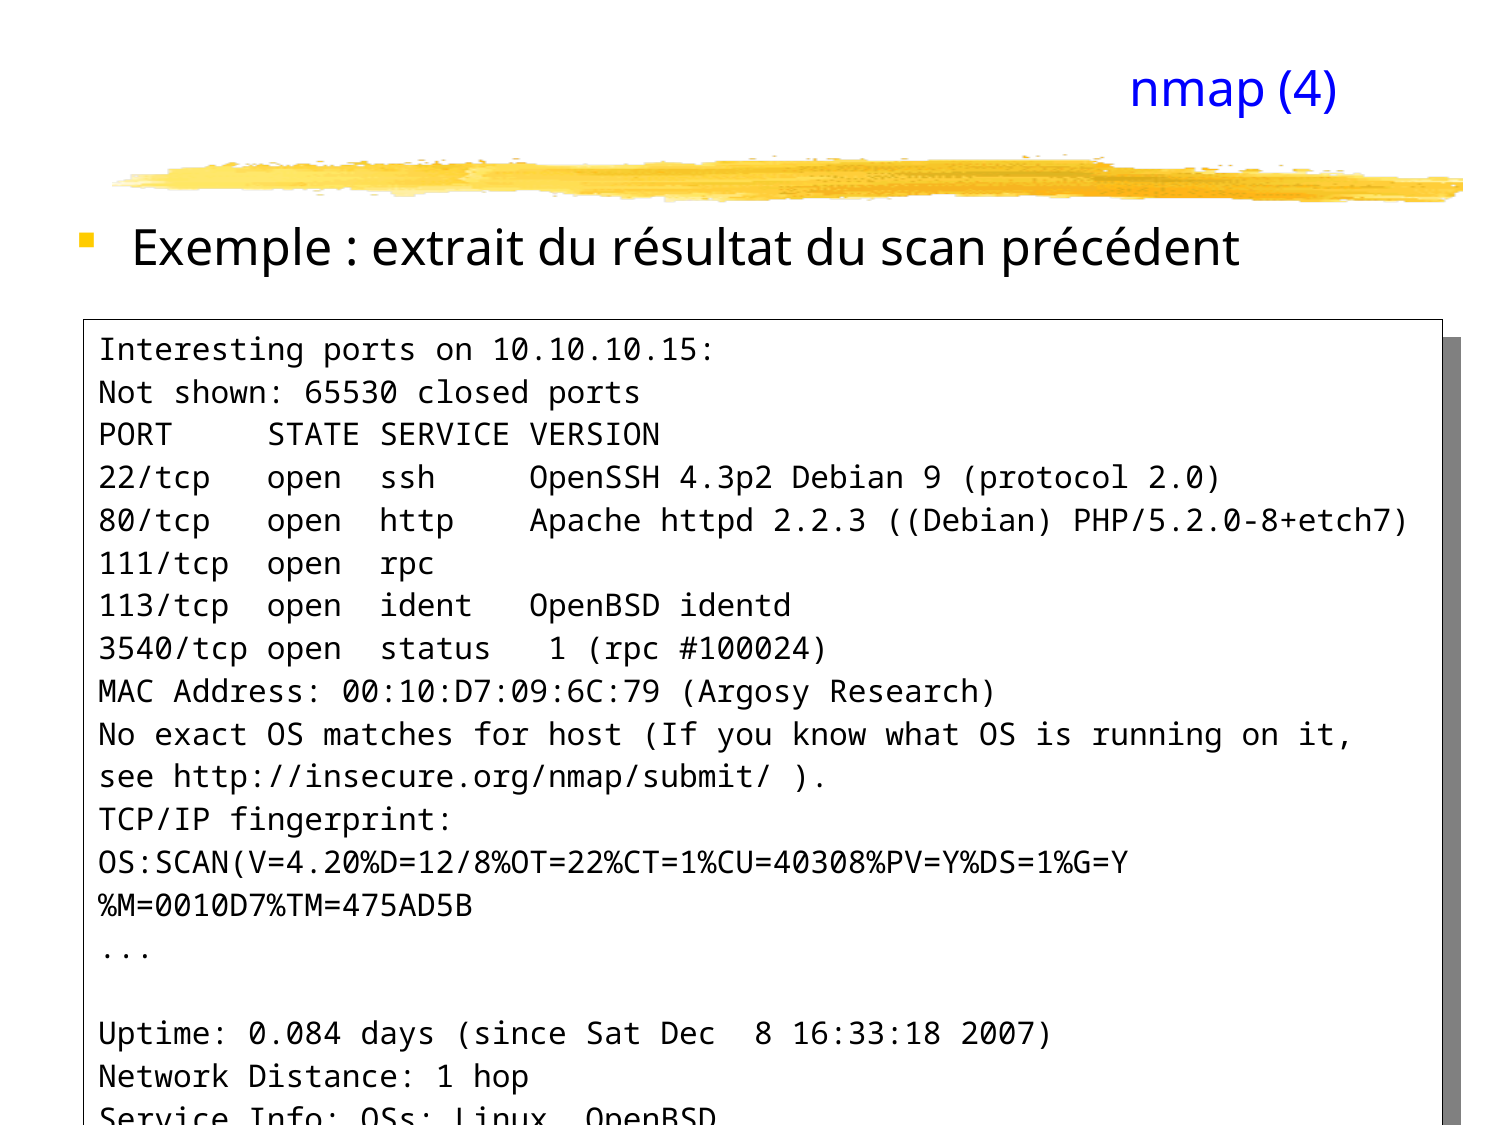

# nmap (4)
Exemple : extrait du résultat du scan précédent
Interesting ports on 10.10.10.15:
Not shown: 65530 closed ports
PORT STATE SERVICE VERSION
22/tcp open ssh OpenSSH 4.3p2 Debian 9 (protocol 2.0)
80/tcp open http Apache httpd 2.2.3 ((Debian) PHP/5.2.0-8+etch7)
111/tcp open rpc
113/tcp open ident OpenBSD identd
3540/tcp open status 1 (rpc #100024)
MAC Address: 00:10:D7:09:6C:79 (Argosy Research)
No exact OS matches for host (If you know what OS is running on it, see http://insecure.org/nmap/submit/ ).
TCP/IP fingerprint:
OS:SCAN(V=4.20%D=12/8%OT=22%CT=1%CU=40308%PV=Y%DS=1%G=Y%M=0010D7%TM=475AD5B
...
Uptime: 0.084 days (since Sat Dec 8 16:33:18 2007)
Network Distance: 1 hop
Service Info: OSs: Linux, OpenBSD
9